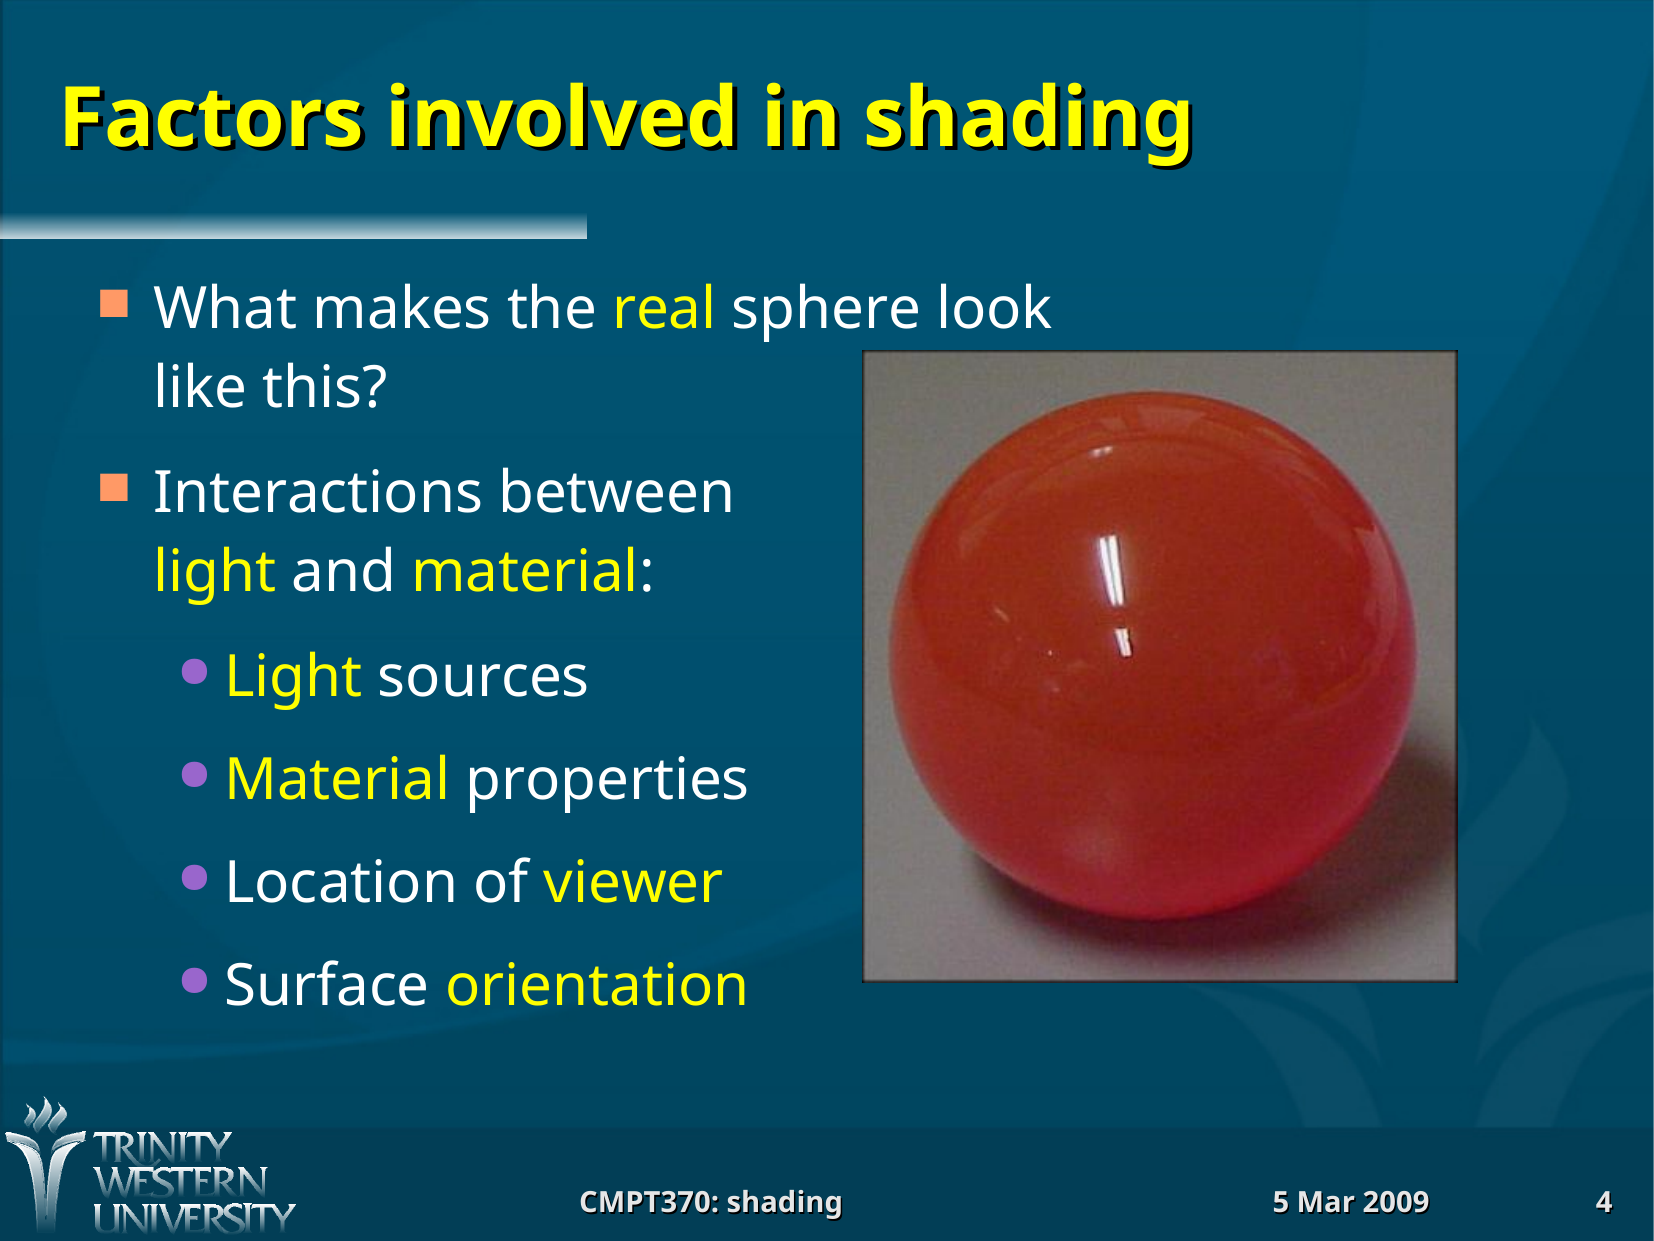

# Factors involved in shading
What makes the real sphere look
like this?
Interactions between
light and material:
Light sources
Material properties
Location of viewer
Surface orientation
CMPT370: shading
5 Mar 2009
4